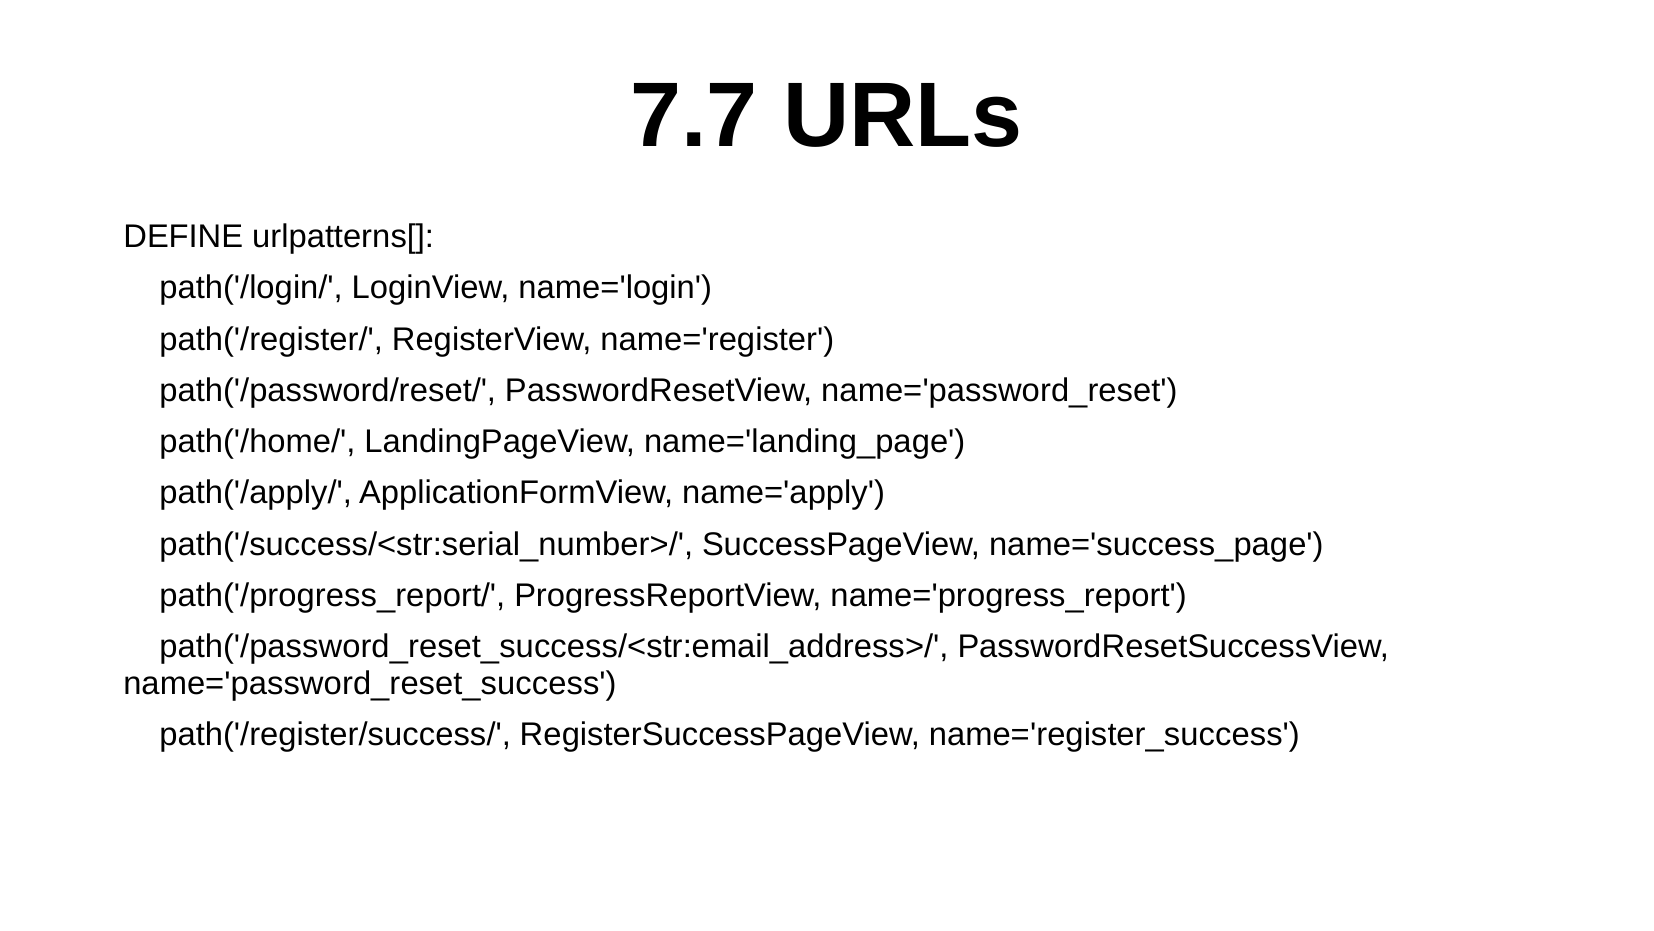

# 7.7 URLs
DEFINE urlpatterns[]:
 path('/login/', LoginView, name='login')
 path('/register/', RegisterView, name='register')
 path('/password/reset/', PasswordResetView, name='password_reset')
 path('/home/', LandingPageView, name='landing_page')
 path('/apply/', ApplicationFormView, name='apply')
 path('/success/<str:serial_number>/', SuccessPageView, name='success_page')
 path('/progress_report/', ProgressReportView, name='progress_report')
 path('/password_reset_success/<str:email_address>/', PasswordResetSuccessView, name='password_reset_success')
 path('/register/success/', RegisterSuccessPageView, name='register_success')